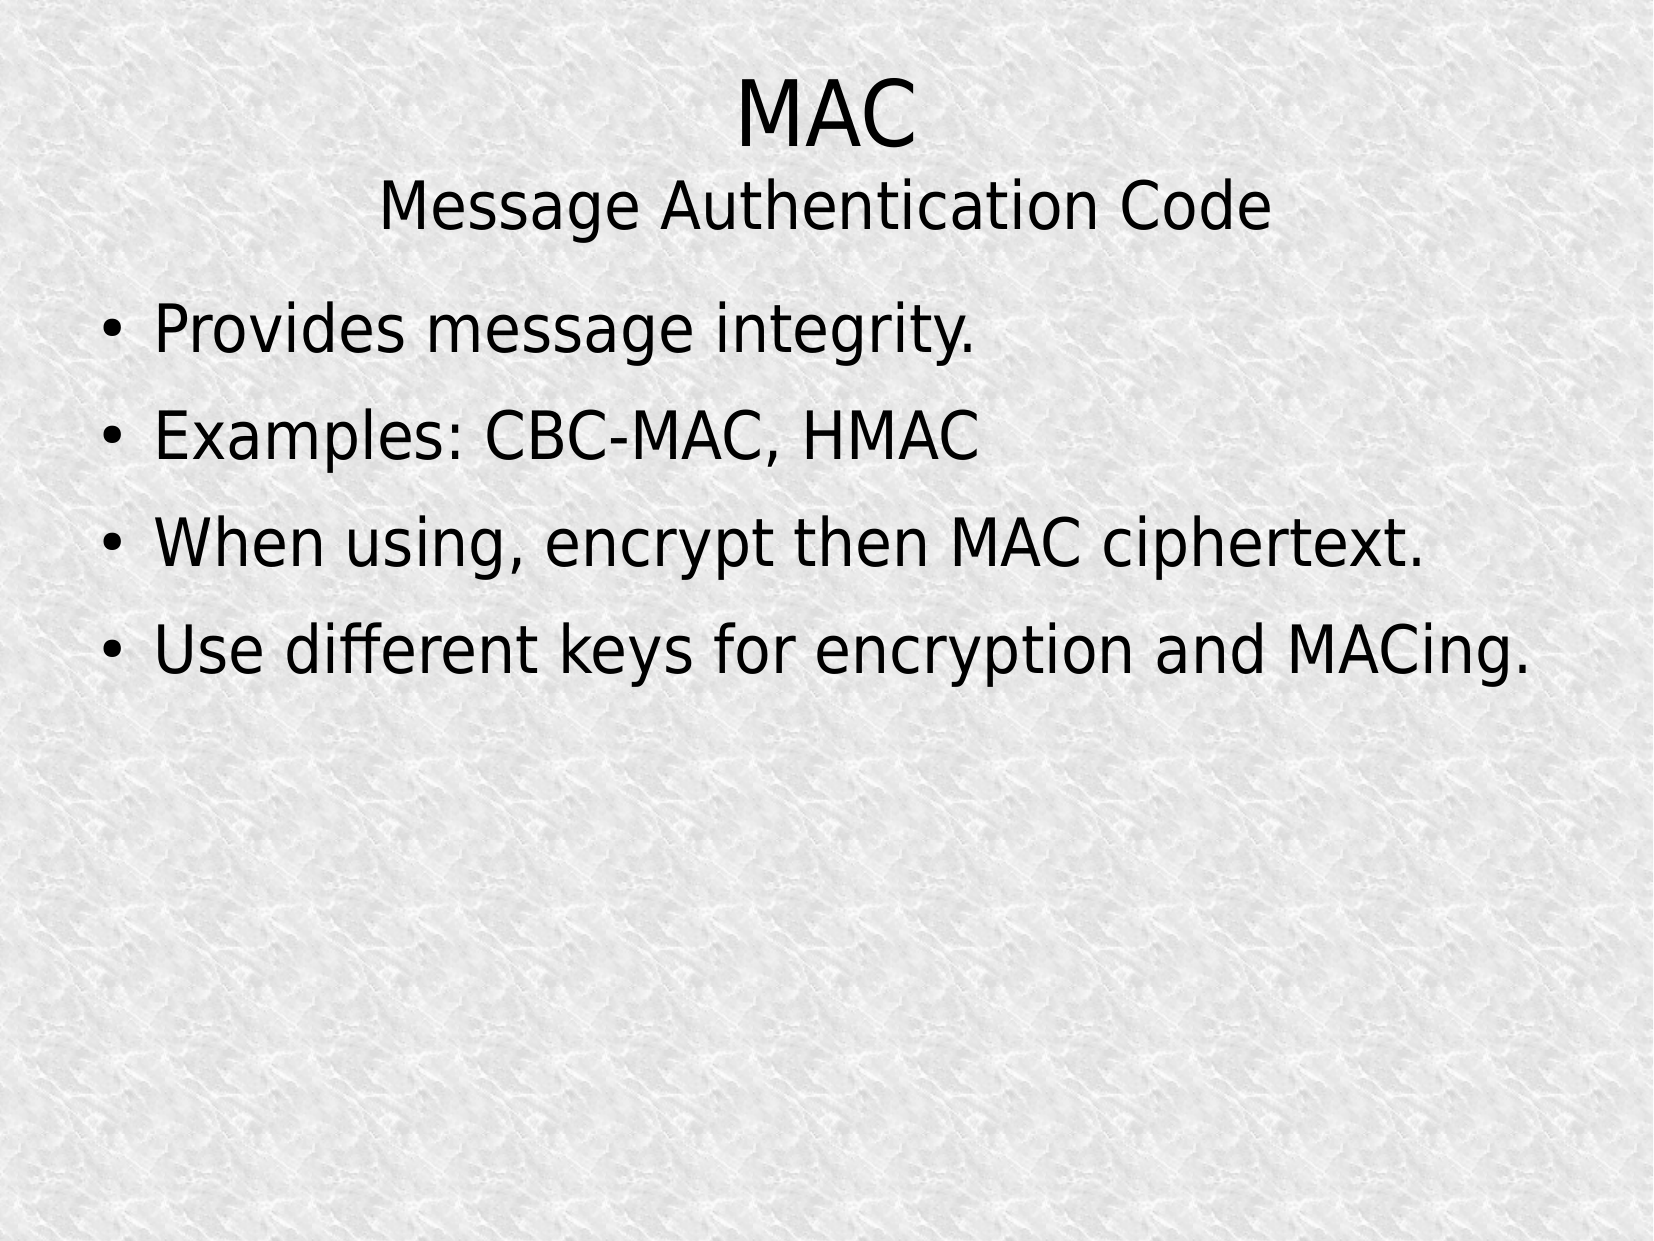

MAC
Message Authentication Code
# Provides message integrity.
Examples: CBC-MAC, HMAC
When using, encrypt then MAC ciphertext.
Use different keys for encryption and MACing.